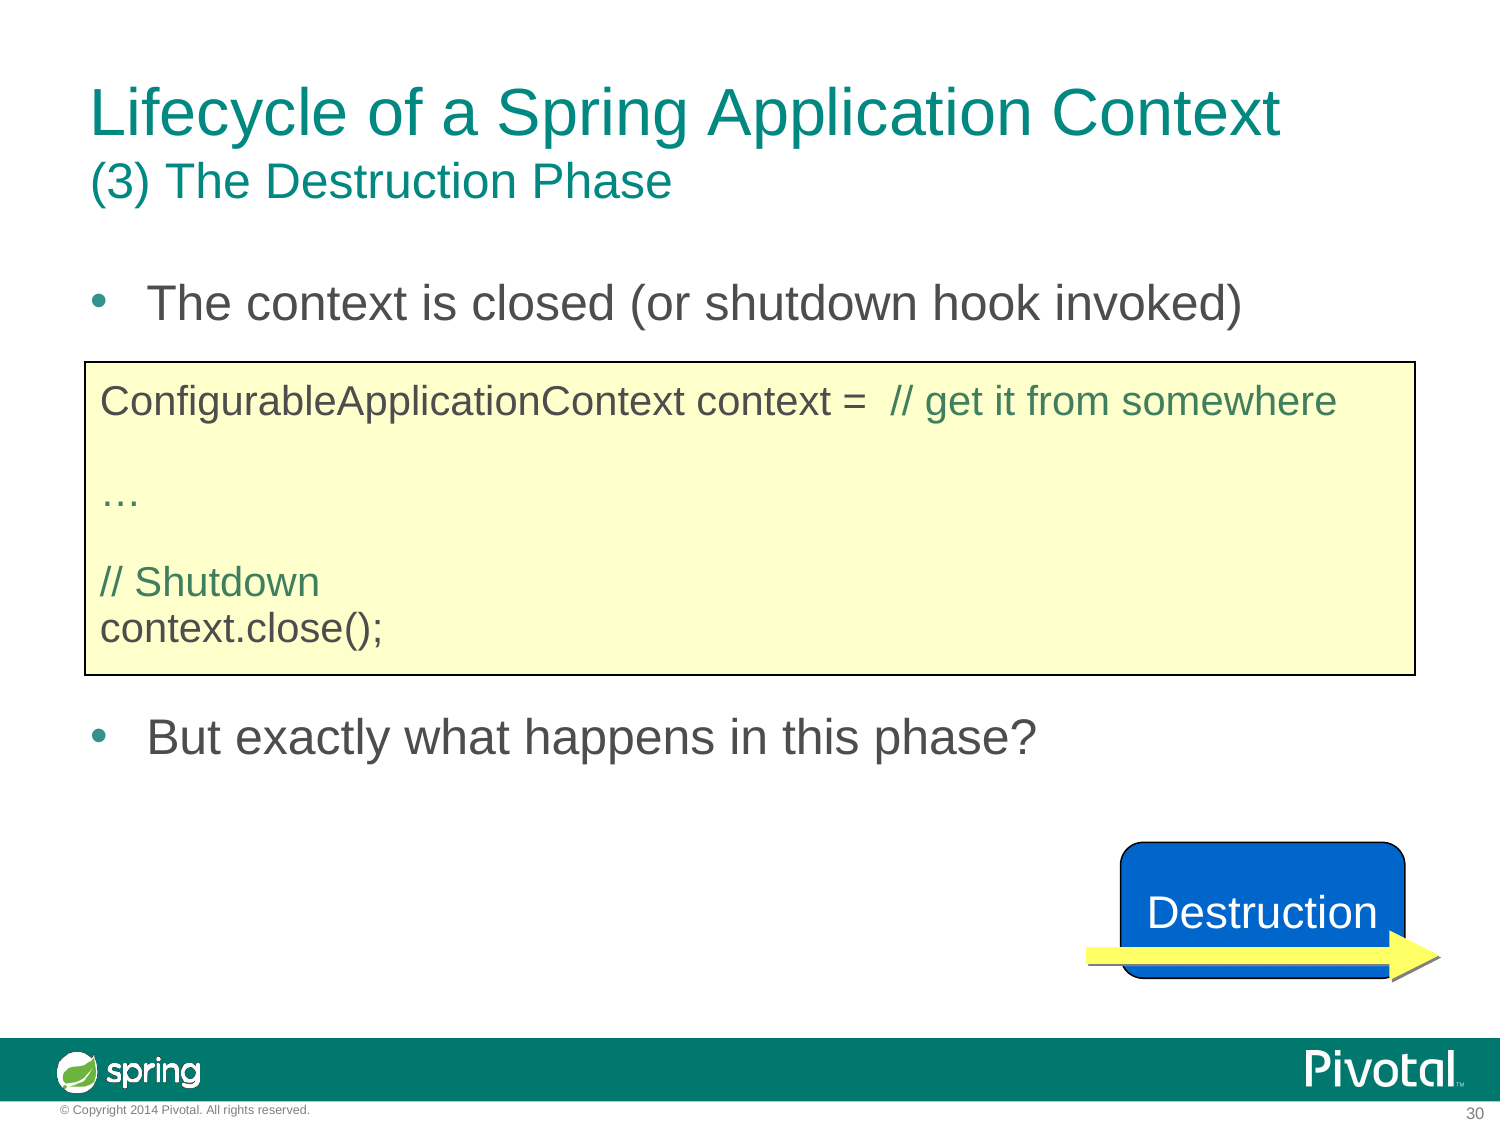

# Lifecycle of a Spring Application Context (3) The Destruction Phase
The context is closed (or shutdown hook invoked)
But exactly what happens in this phase?
ConfigurableApplicationContext context = // get it from somewhere
…
// Shutdown
context.close();
Destruction